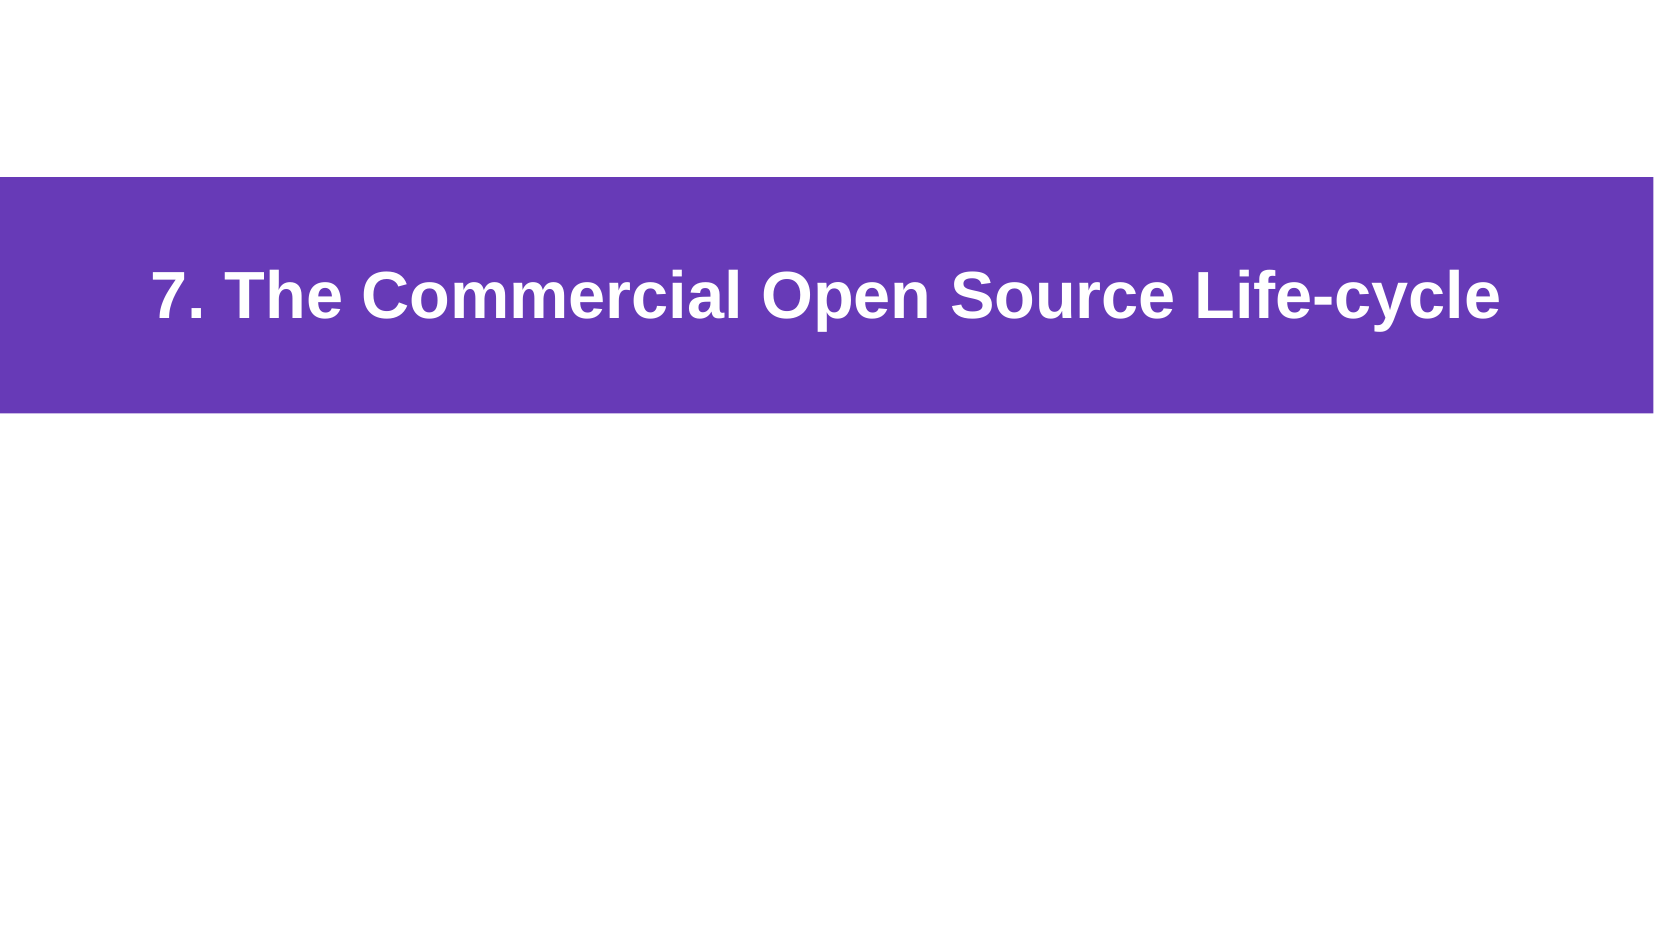

# 7. The Commercial Open Source Life-cycle